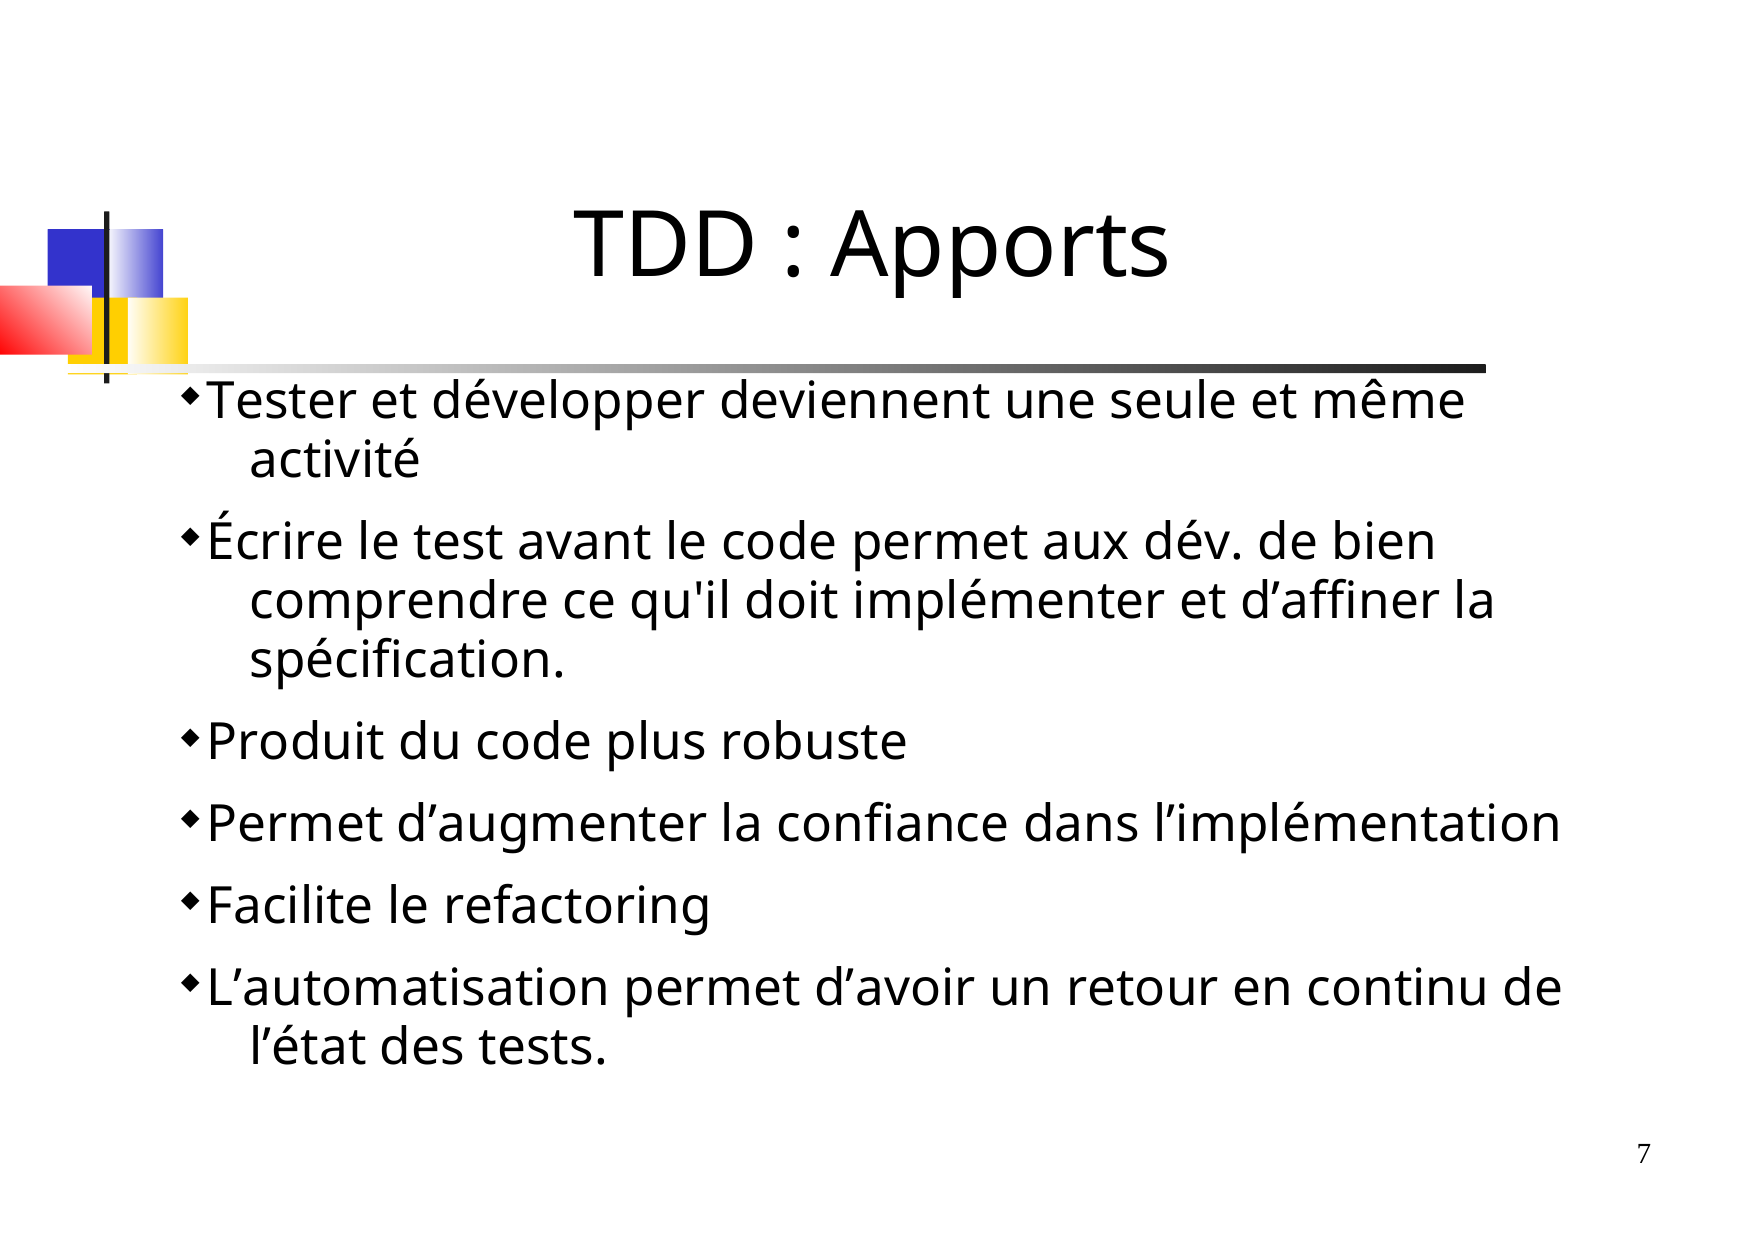

# TDD : Apports
Tester et développer deviennent une seule et même activité
Écrire le test avant le code permet aux dév. de bien comprendre ce qu'il doit implémenter et d’affiner la spécification.
Produit du code plus robuste
Permet d’augmenter la confiance dans l’implémentation
Facilite le refactoring
L’automatisation permet d’avoir un retour en continu de l’état des tests.